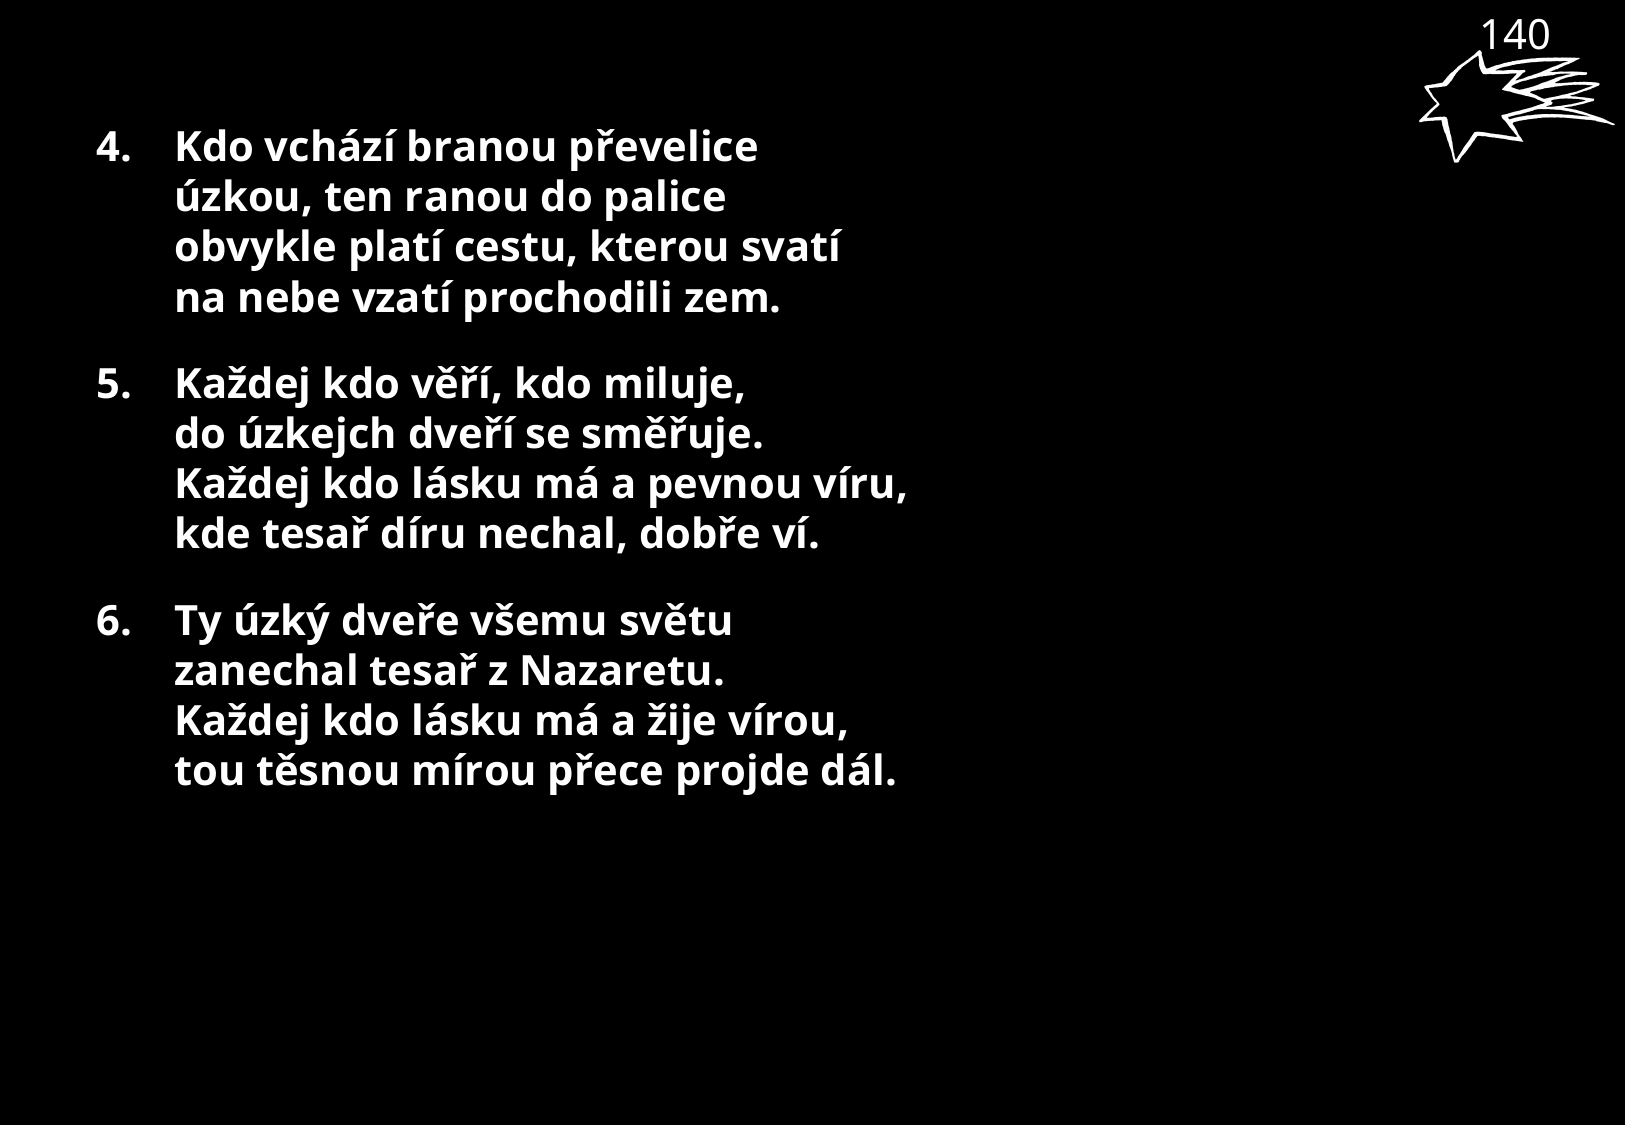

140
# 4. 	Kdo vchází branou převelice úzkou, ten ranou do palice obvykle platí cestu, kterou svatí na nebe vzatí prochodili zem.
5. 	Každej kdo věří, kdo miluje,
do úzkejch dveří se směřuje.
Každej kdo lásku má a pevnou víru,
kde tesař díru nechal, dobře ví.
6. 	Ty úzký dveře všemu světu
zanechal tesař z Nazaretu.
Každej kdo lásku má a žije vírou,
tou těsnou mírou přece projde dál.